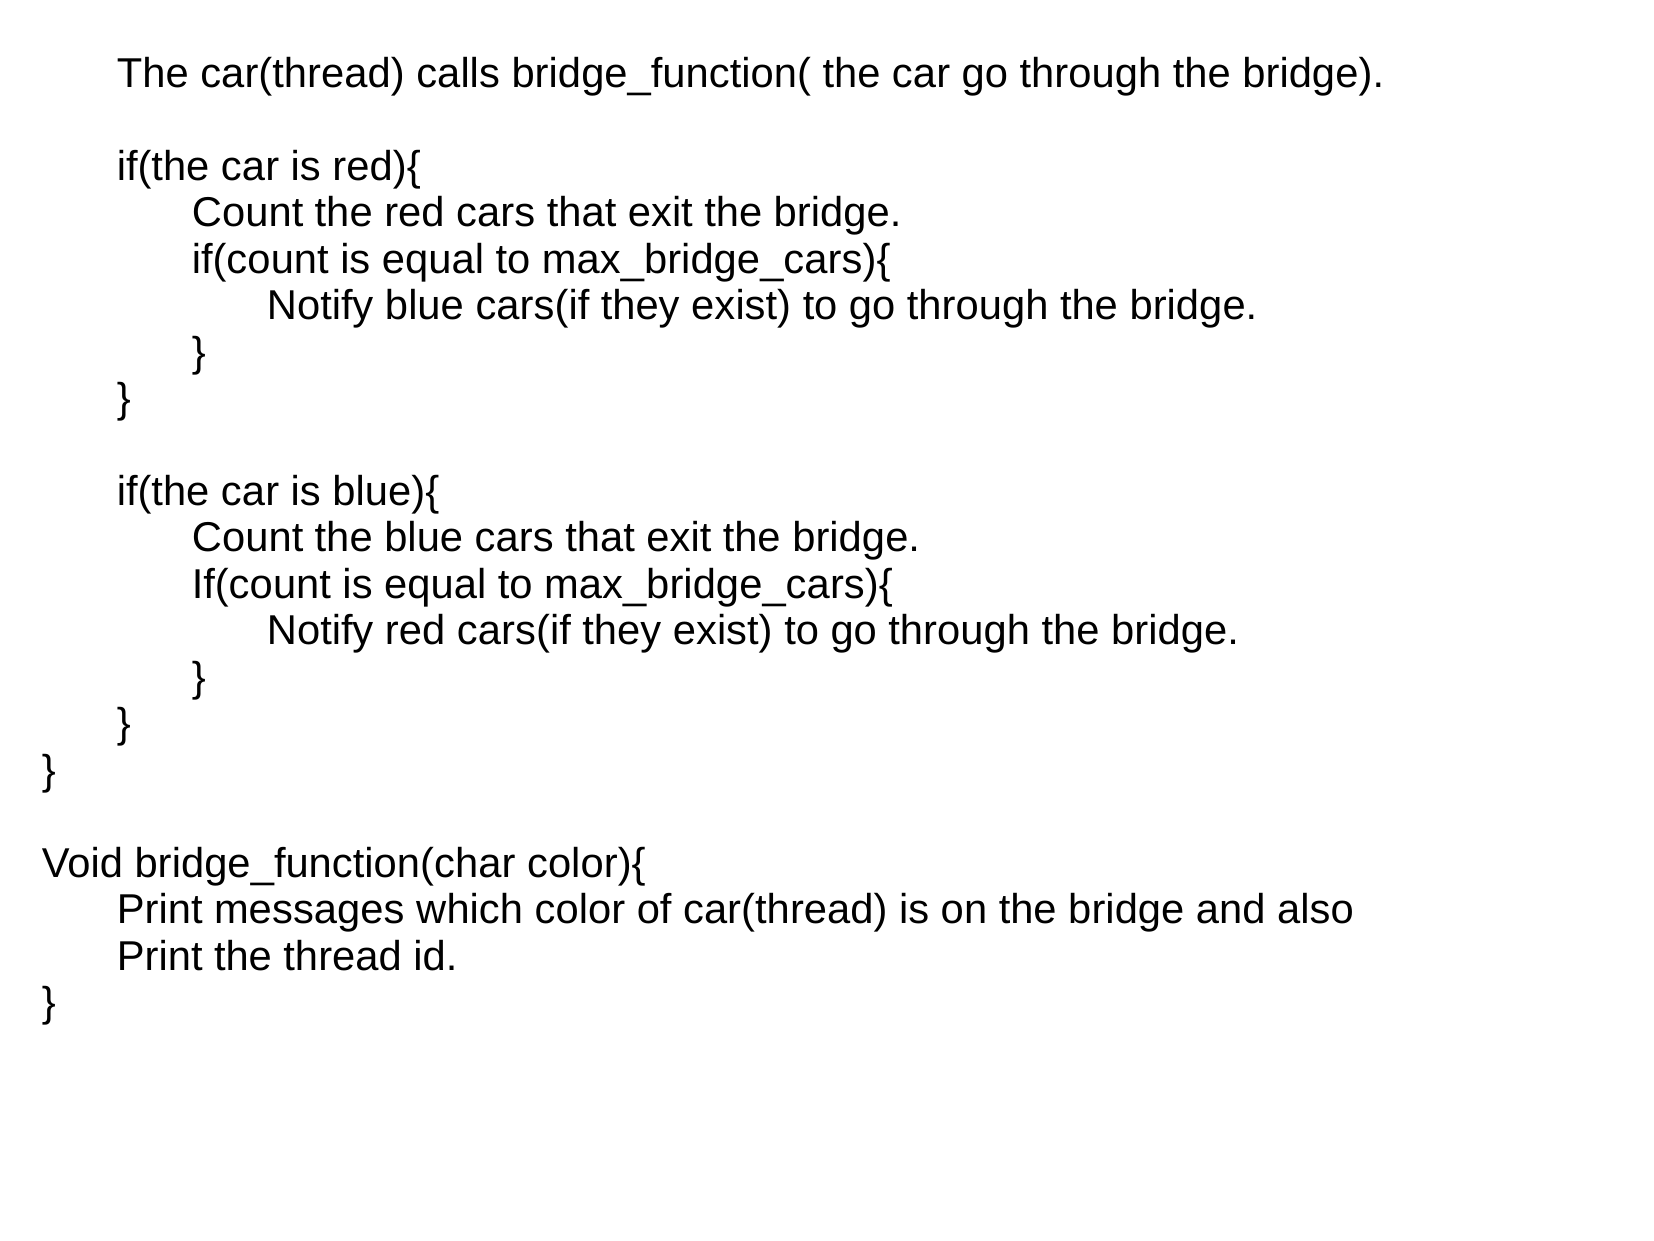

# The car(thread) calls bridge_function( the car go through the bridge).
	if(the car is red){
		Count the red cars that exit the bridge.
		if(count is equal to max_bridge_cars){
			Notify blue cars(if they exist) to go through the bridge.
		}
	}
	if(the car is blue){
		Count the blue cars that exit the bridge.
		If(count is equal to max_bridge_cars){
			Notify red cars(if they exist) to go through the bridge.
		}
	}
}
Void bridge_function(char color){
	Print messages which color of car(thread) is on the bridge and also
	Print the thread id.
}